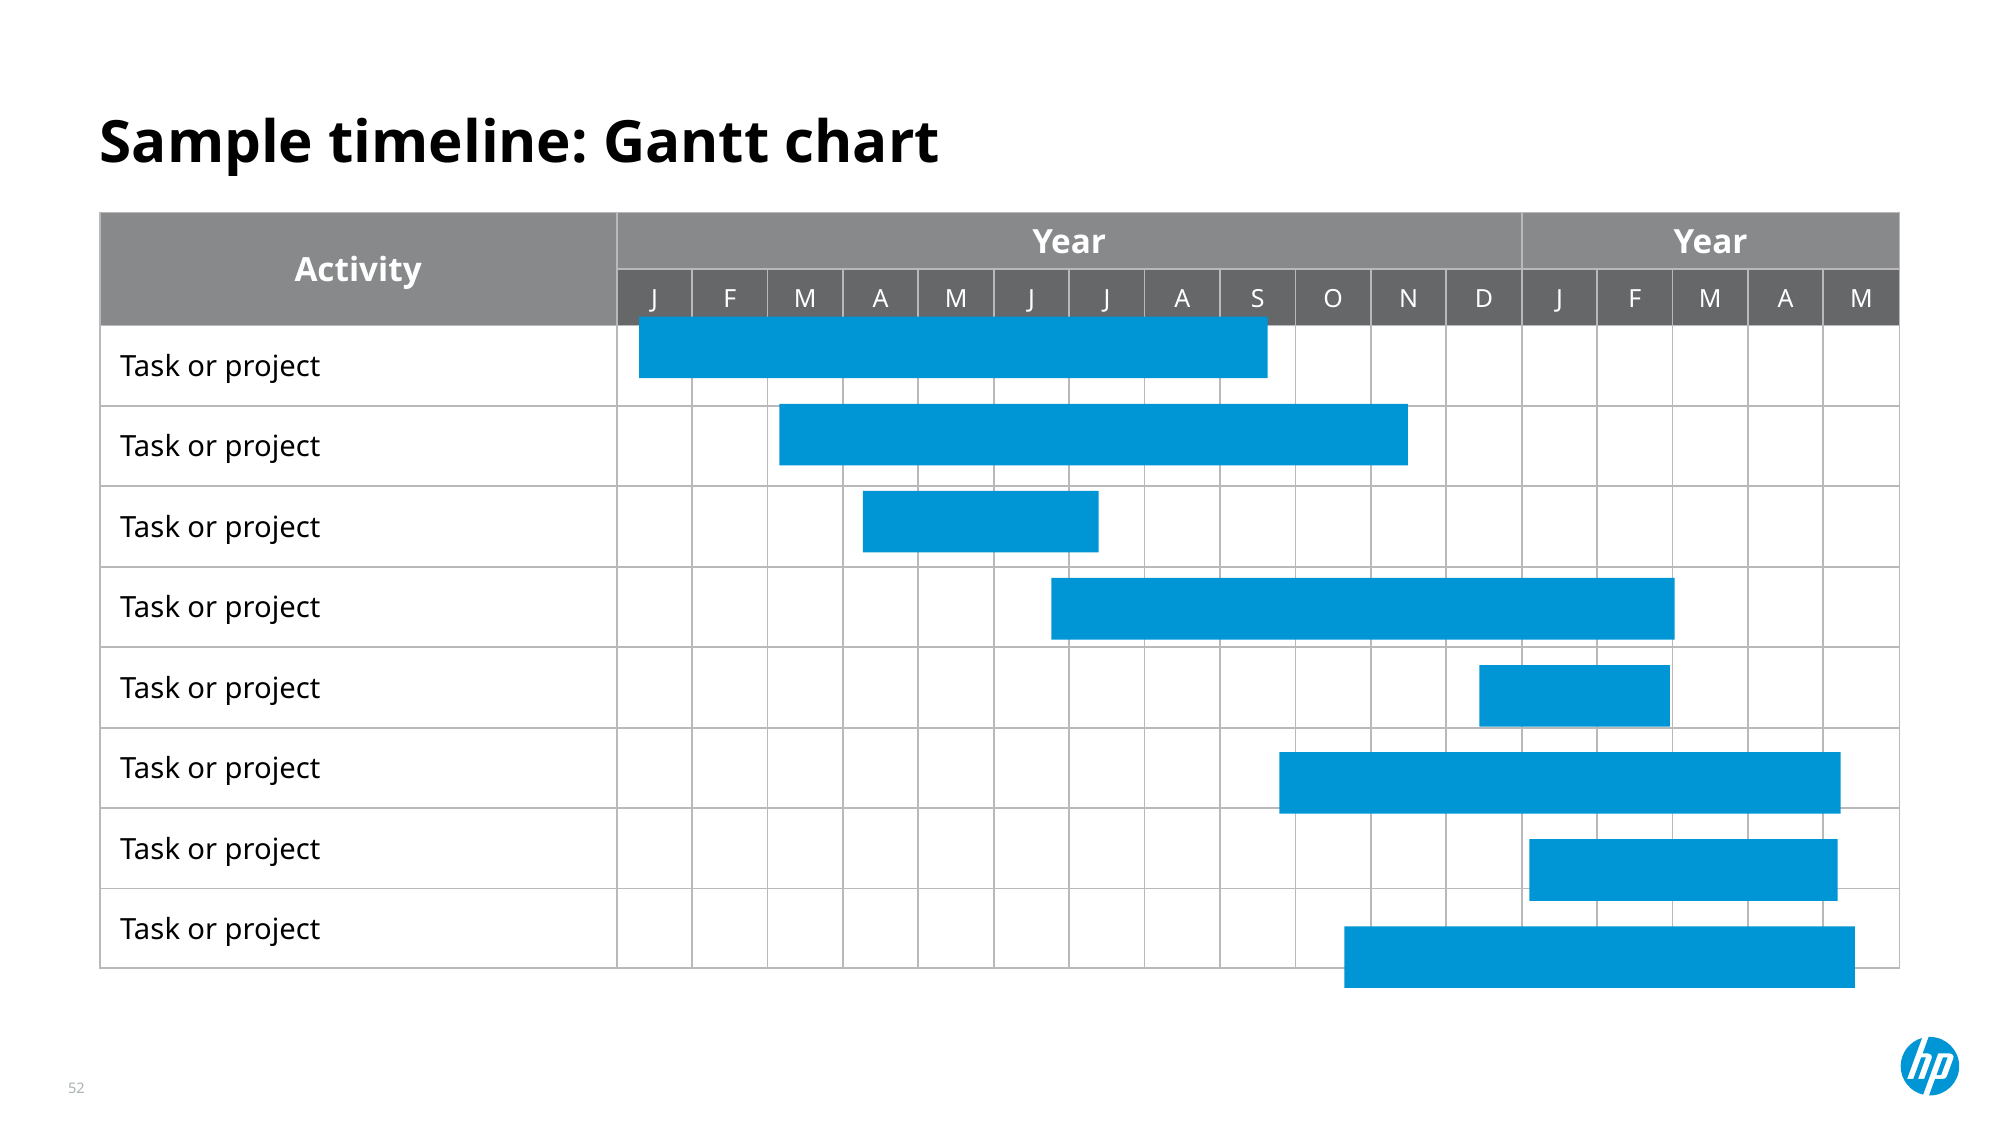

# Sample timeline: Gantt chart
| Activity | Year | | | | | | | | | | | | Year | | | | |
| --- | --- | --- | --- | --- | --- | --- | --- | --- | --- | --- | --- | --- | --- | --- | --- | --- | --- |
| | J | F | M | A | M | J | J | A | S | O | N | D | J | F | M | A | M |
| Task or project | | | | | | | | | | | | | | | | | |
| Task or project | | | | | | | | | | | | | | | | | |
| Task or project | | | | | | | | | | | | | | | | | |
| Task or project | | | | | | | | | | | | | | | | | |
| Task or project | | | | | | | | | | | | | | | | | |
| Task or project | | | | | | | | | | | | | | | | | |
| Task or project | | | | | | | | | | | | | | | | | |
| Task or project | | | | | | | | | | | | | | | | | |